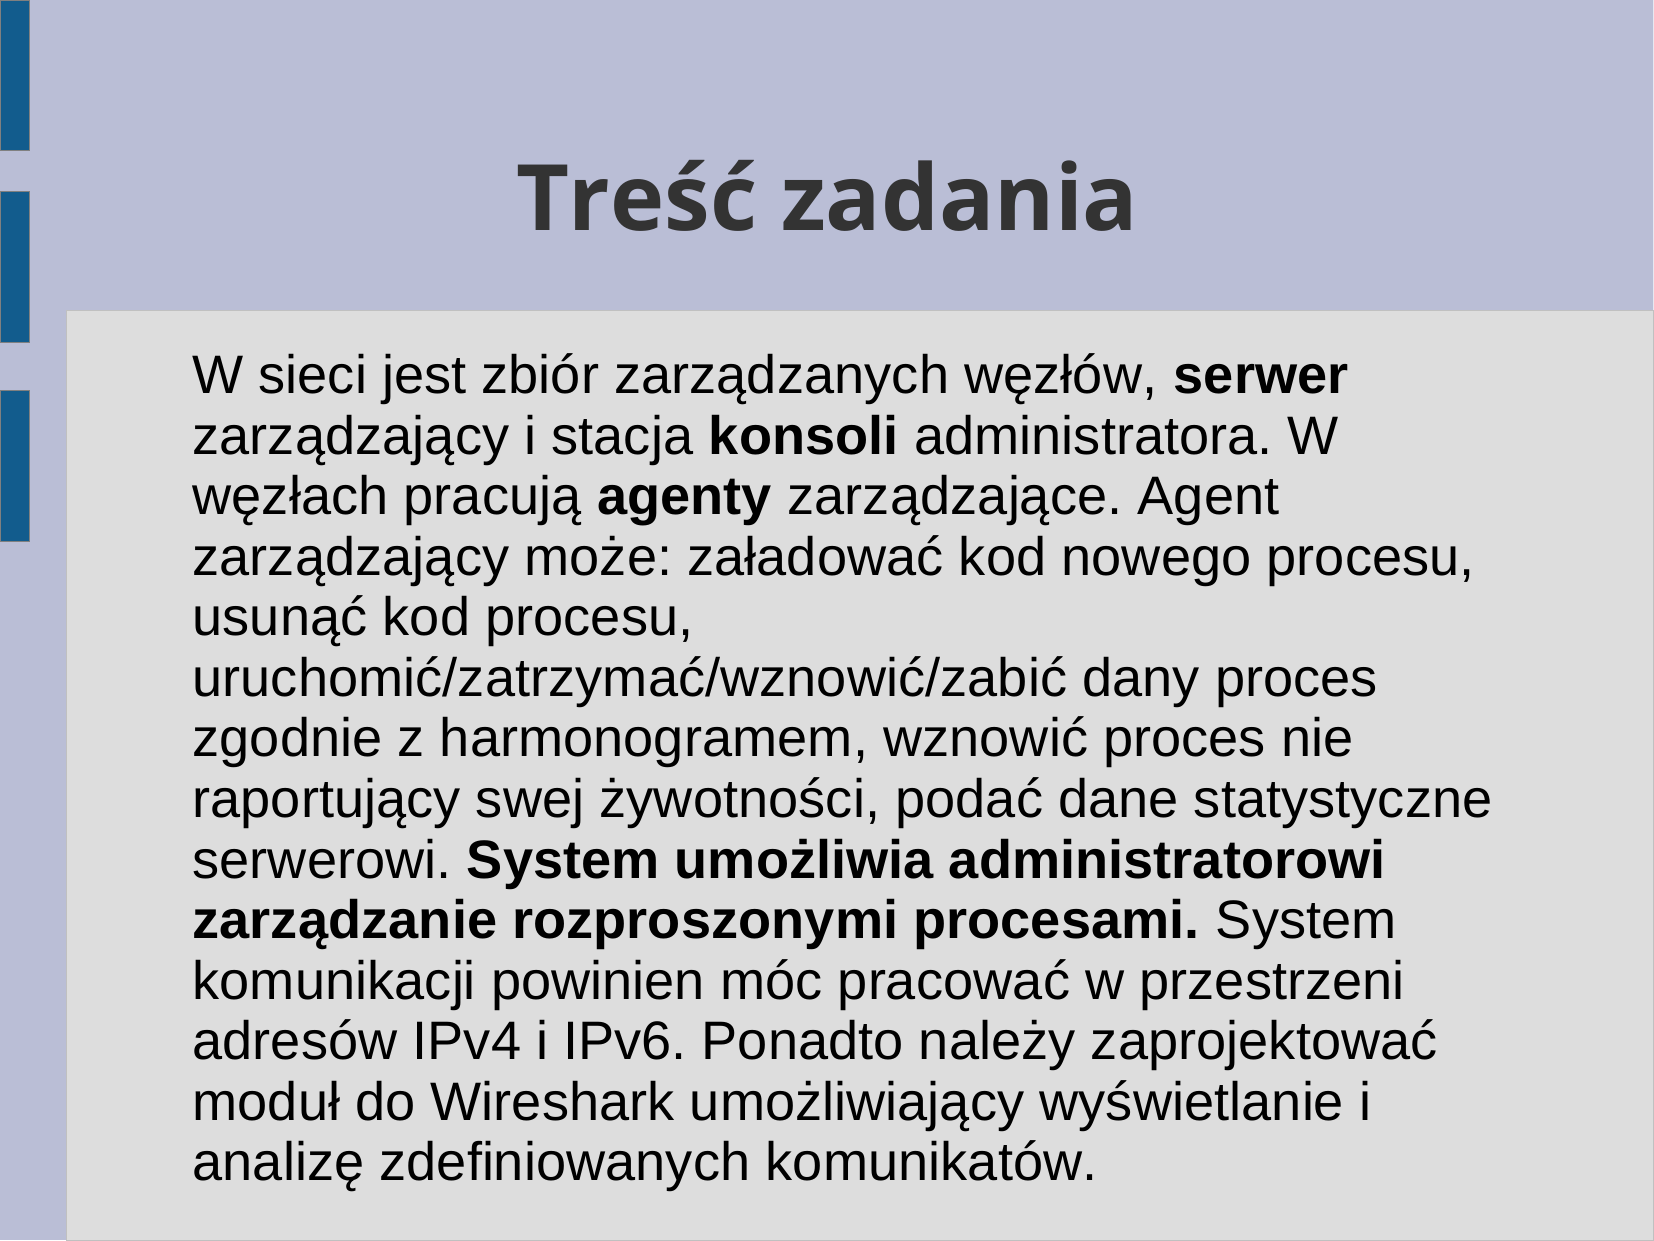

# Treść zadania
W sieci jest zbiór zarządzanych węzłów, serwer zarządzający i stacja konsoli administratora. W węzłach pracują agenty zarządzające. Agent zarządzający może: załadować kod nowego procesu, usunąć kod procesu, uruchomić/zatrzymać/wznowić/zabić dany proces zgodnie z harmonogramem, wznowić proces nie raportujący swej żywotności, podać dane statystyczne serwerowi. System umożliwia administratorowi zarządzanie rozproszonymi procesami. System komunikacji powinien móc pracować w przestrzeni adresów IPv4 i IPv6. Ponadto należy zaprojektować moduł do Wireshark umożliwiający wyświetlanie i analizę zdefiniowanych komunikatów.